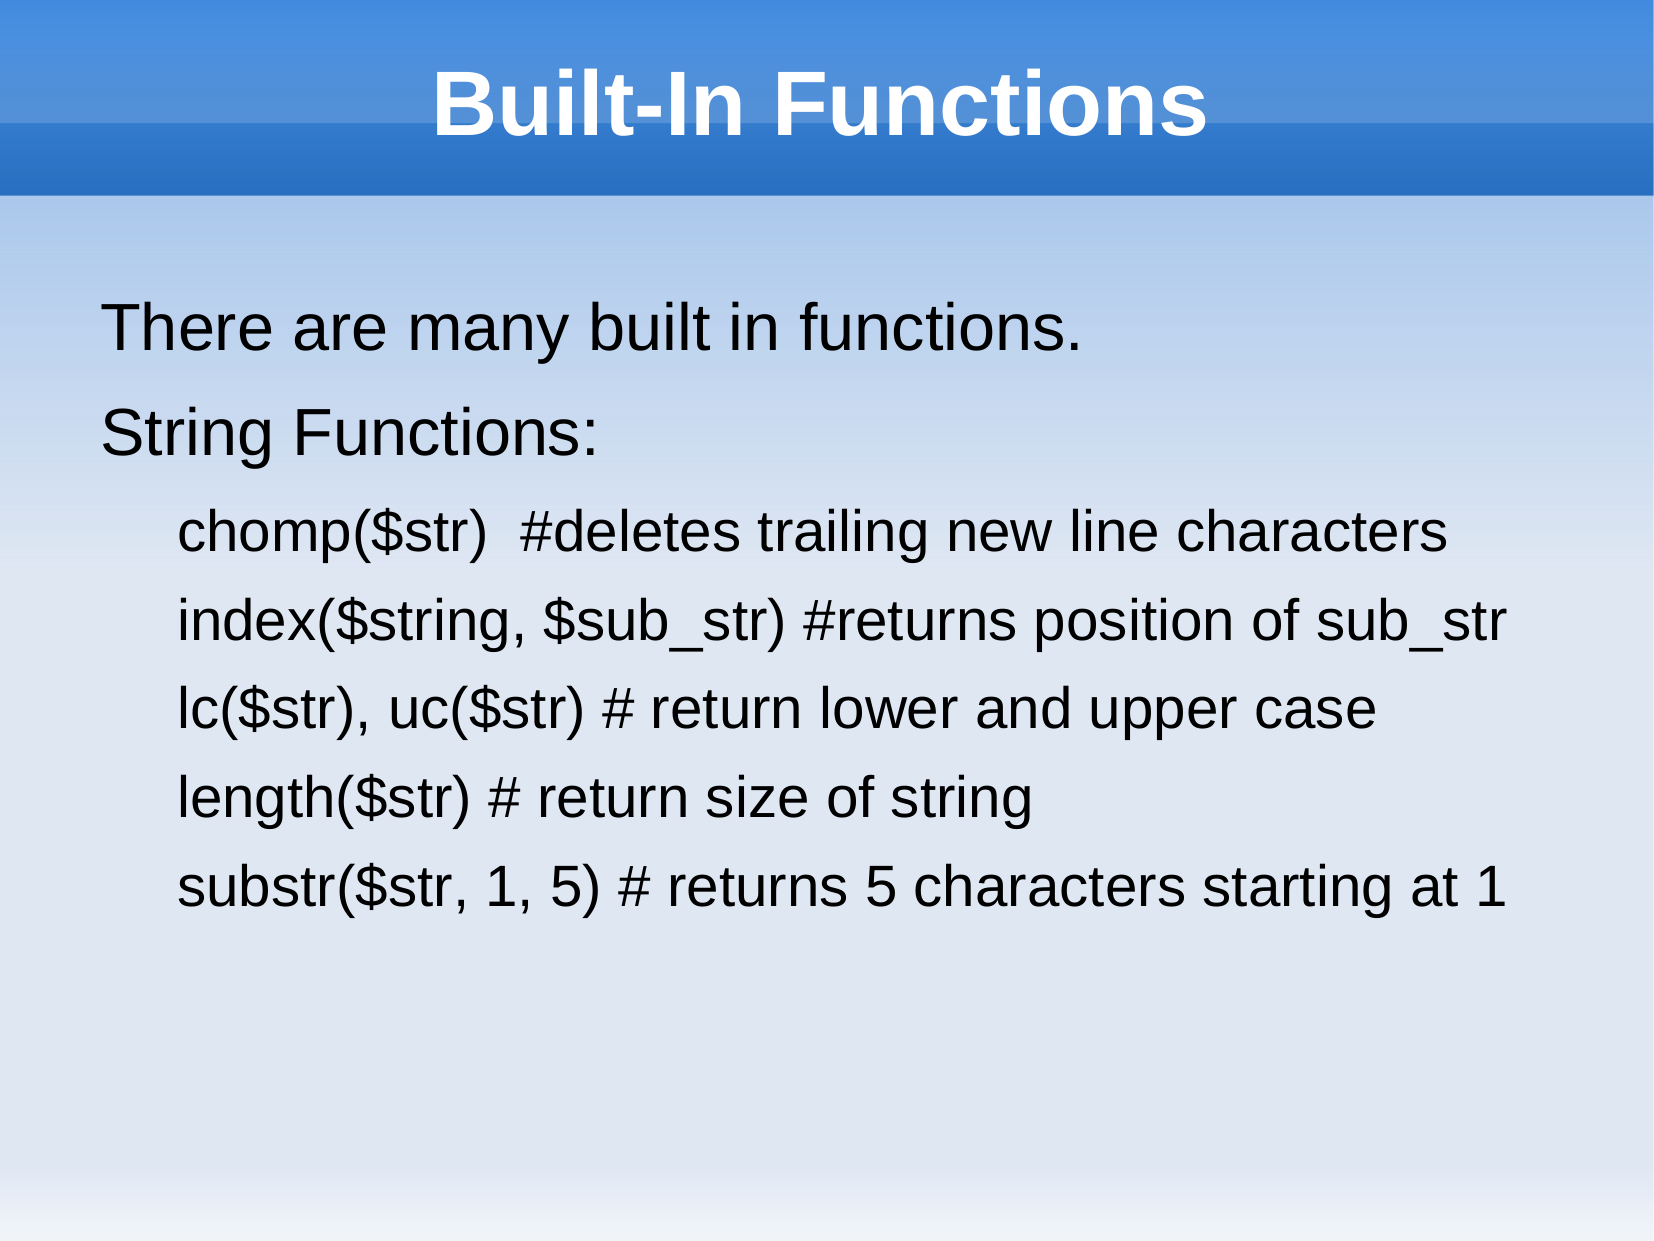

# Built-In Functions
There are many built in functions.
String Functions:
chomp($str) #deletes trailing new line characters
index($string, $sub_str) #returns position of sub_str
lc($str), uc($str) # return lower and upper case
length($str) # return size of string
substr($str, 1, 5) # returns 5 characters starting at 1